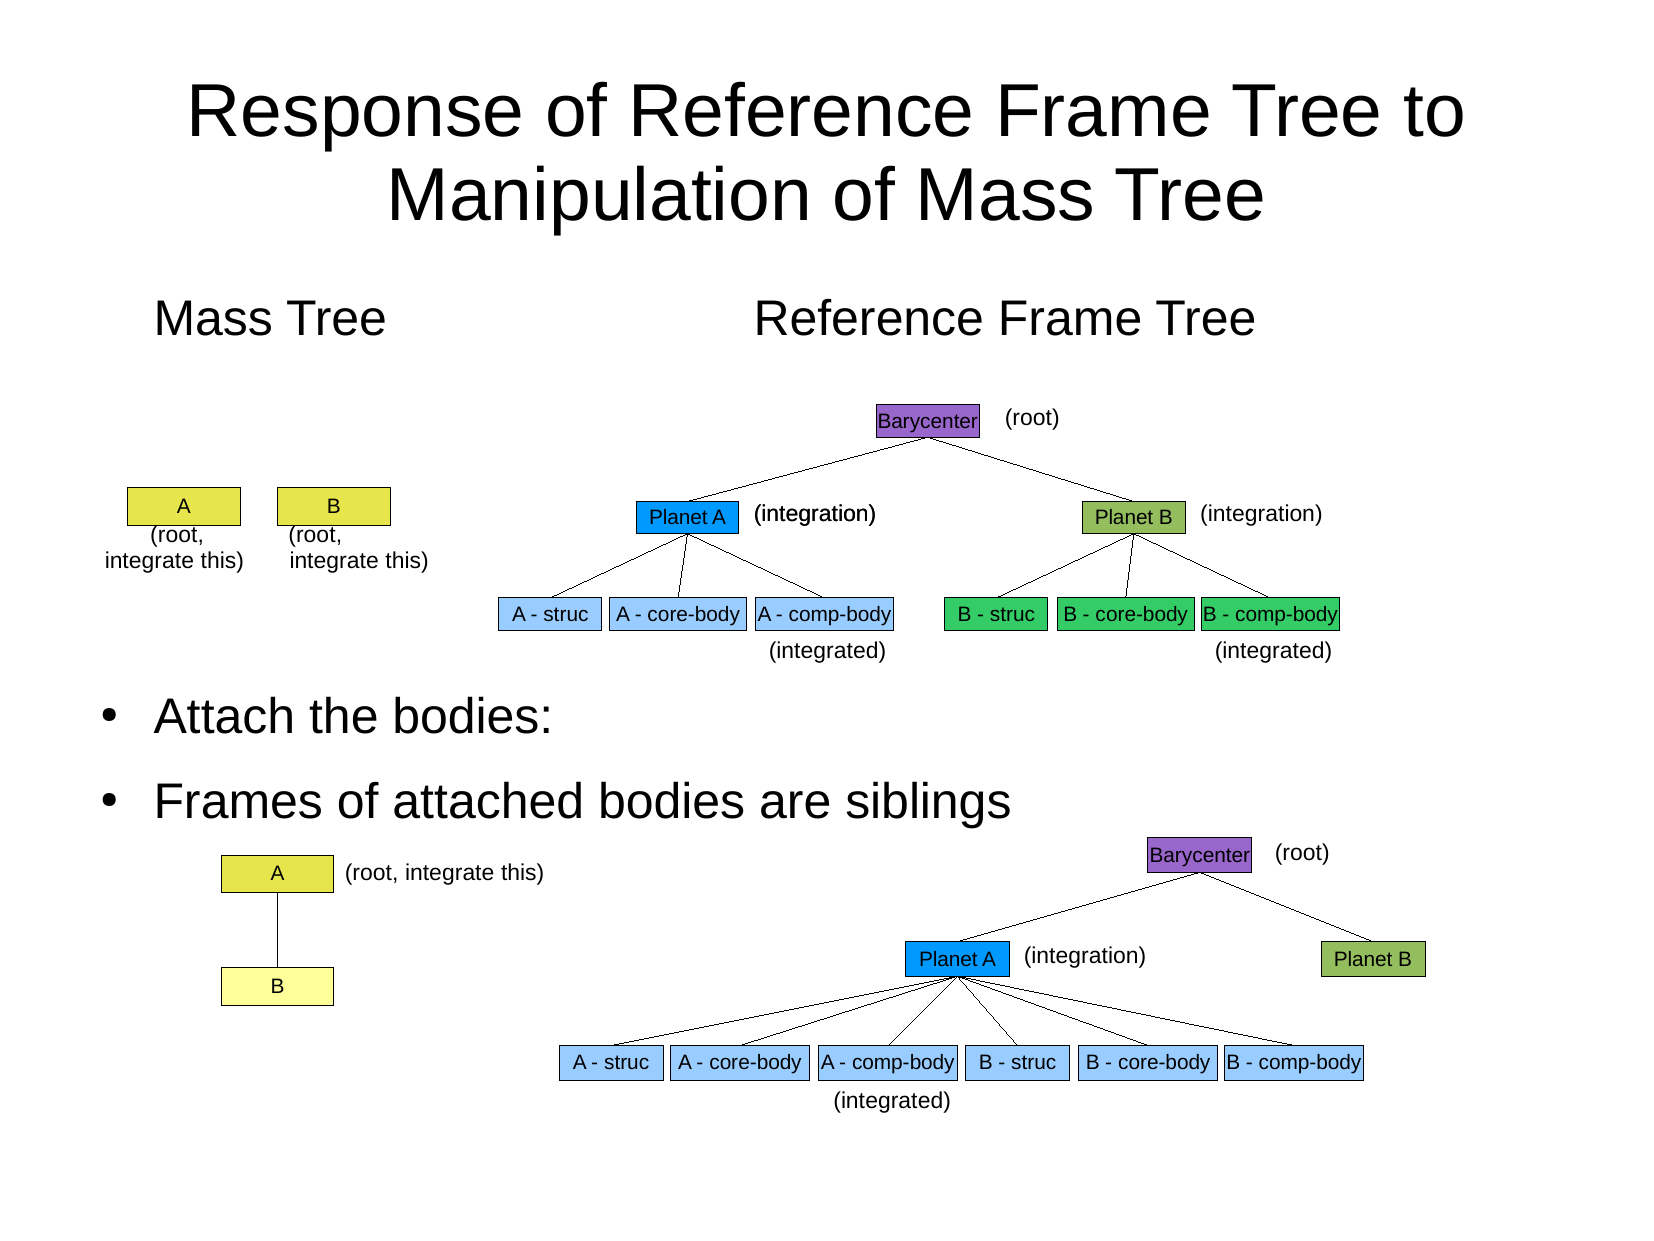

# Response of Reference Frame Tree to Manipulation of Mass Tree
Mass Tree					Reference Frame Tree
Attach the bodies:
Frames of attached bodies are siblings
(root)
Barycenter
Planet A
Planet B
A - struc
A - core-body
A - comp-body
B - struc
B - core-body
B - comp-body
A
B
(integration)
(integration)
(integration)
 (root, (root,
integrate this) integrate this)
(integrated)
(integrated)
(root)
Barycenter
Planet A
Planet B
A - struc
A - core-body
A - comp-body
B - struc
B - core-body
B - comp-body
(root, integrate this)
A
B
(integration)
(integrated)